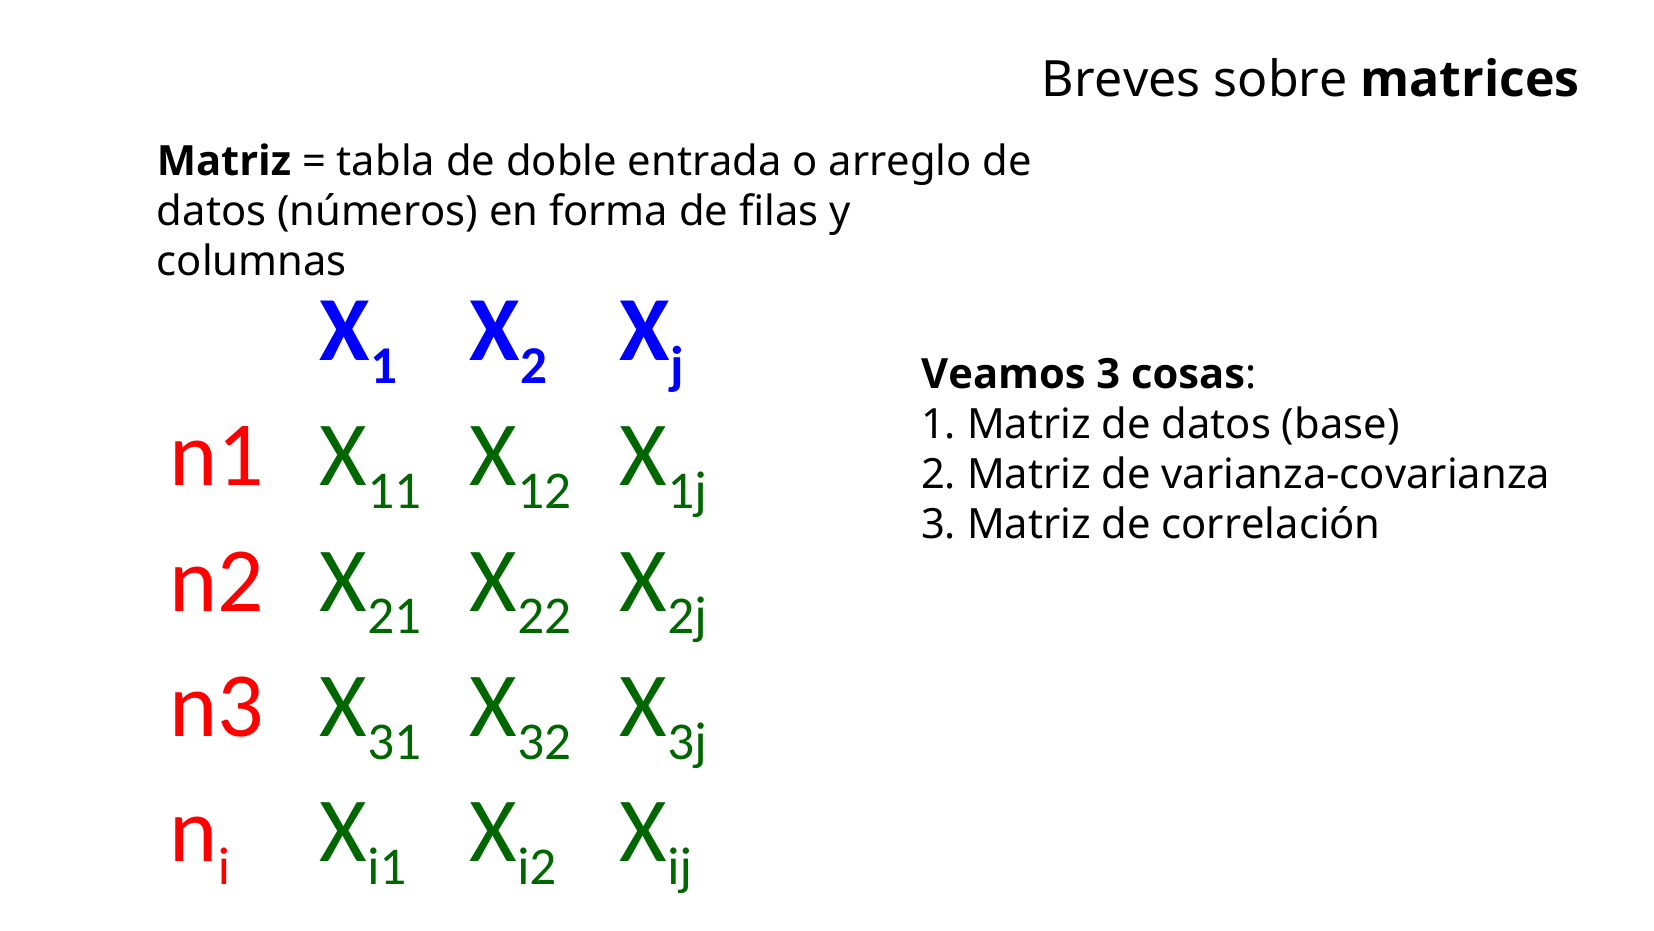

Breves sobre matrices
Matriz = tabla de doble entrada o arreglo de datos (números) en forma de filas y columnas
	X1	X2	Xj
n1	X11	X12	X1j
n2	X21	X22	X2j
n3	X31	X32	X3j
ni	Xi1	Xi2	Xij
Veamos 3 cosas:
 Matriz de datos (base)
 Matriz de varianza-covarianza
 Matriz de correlación